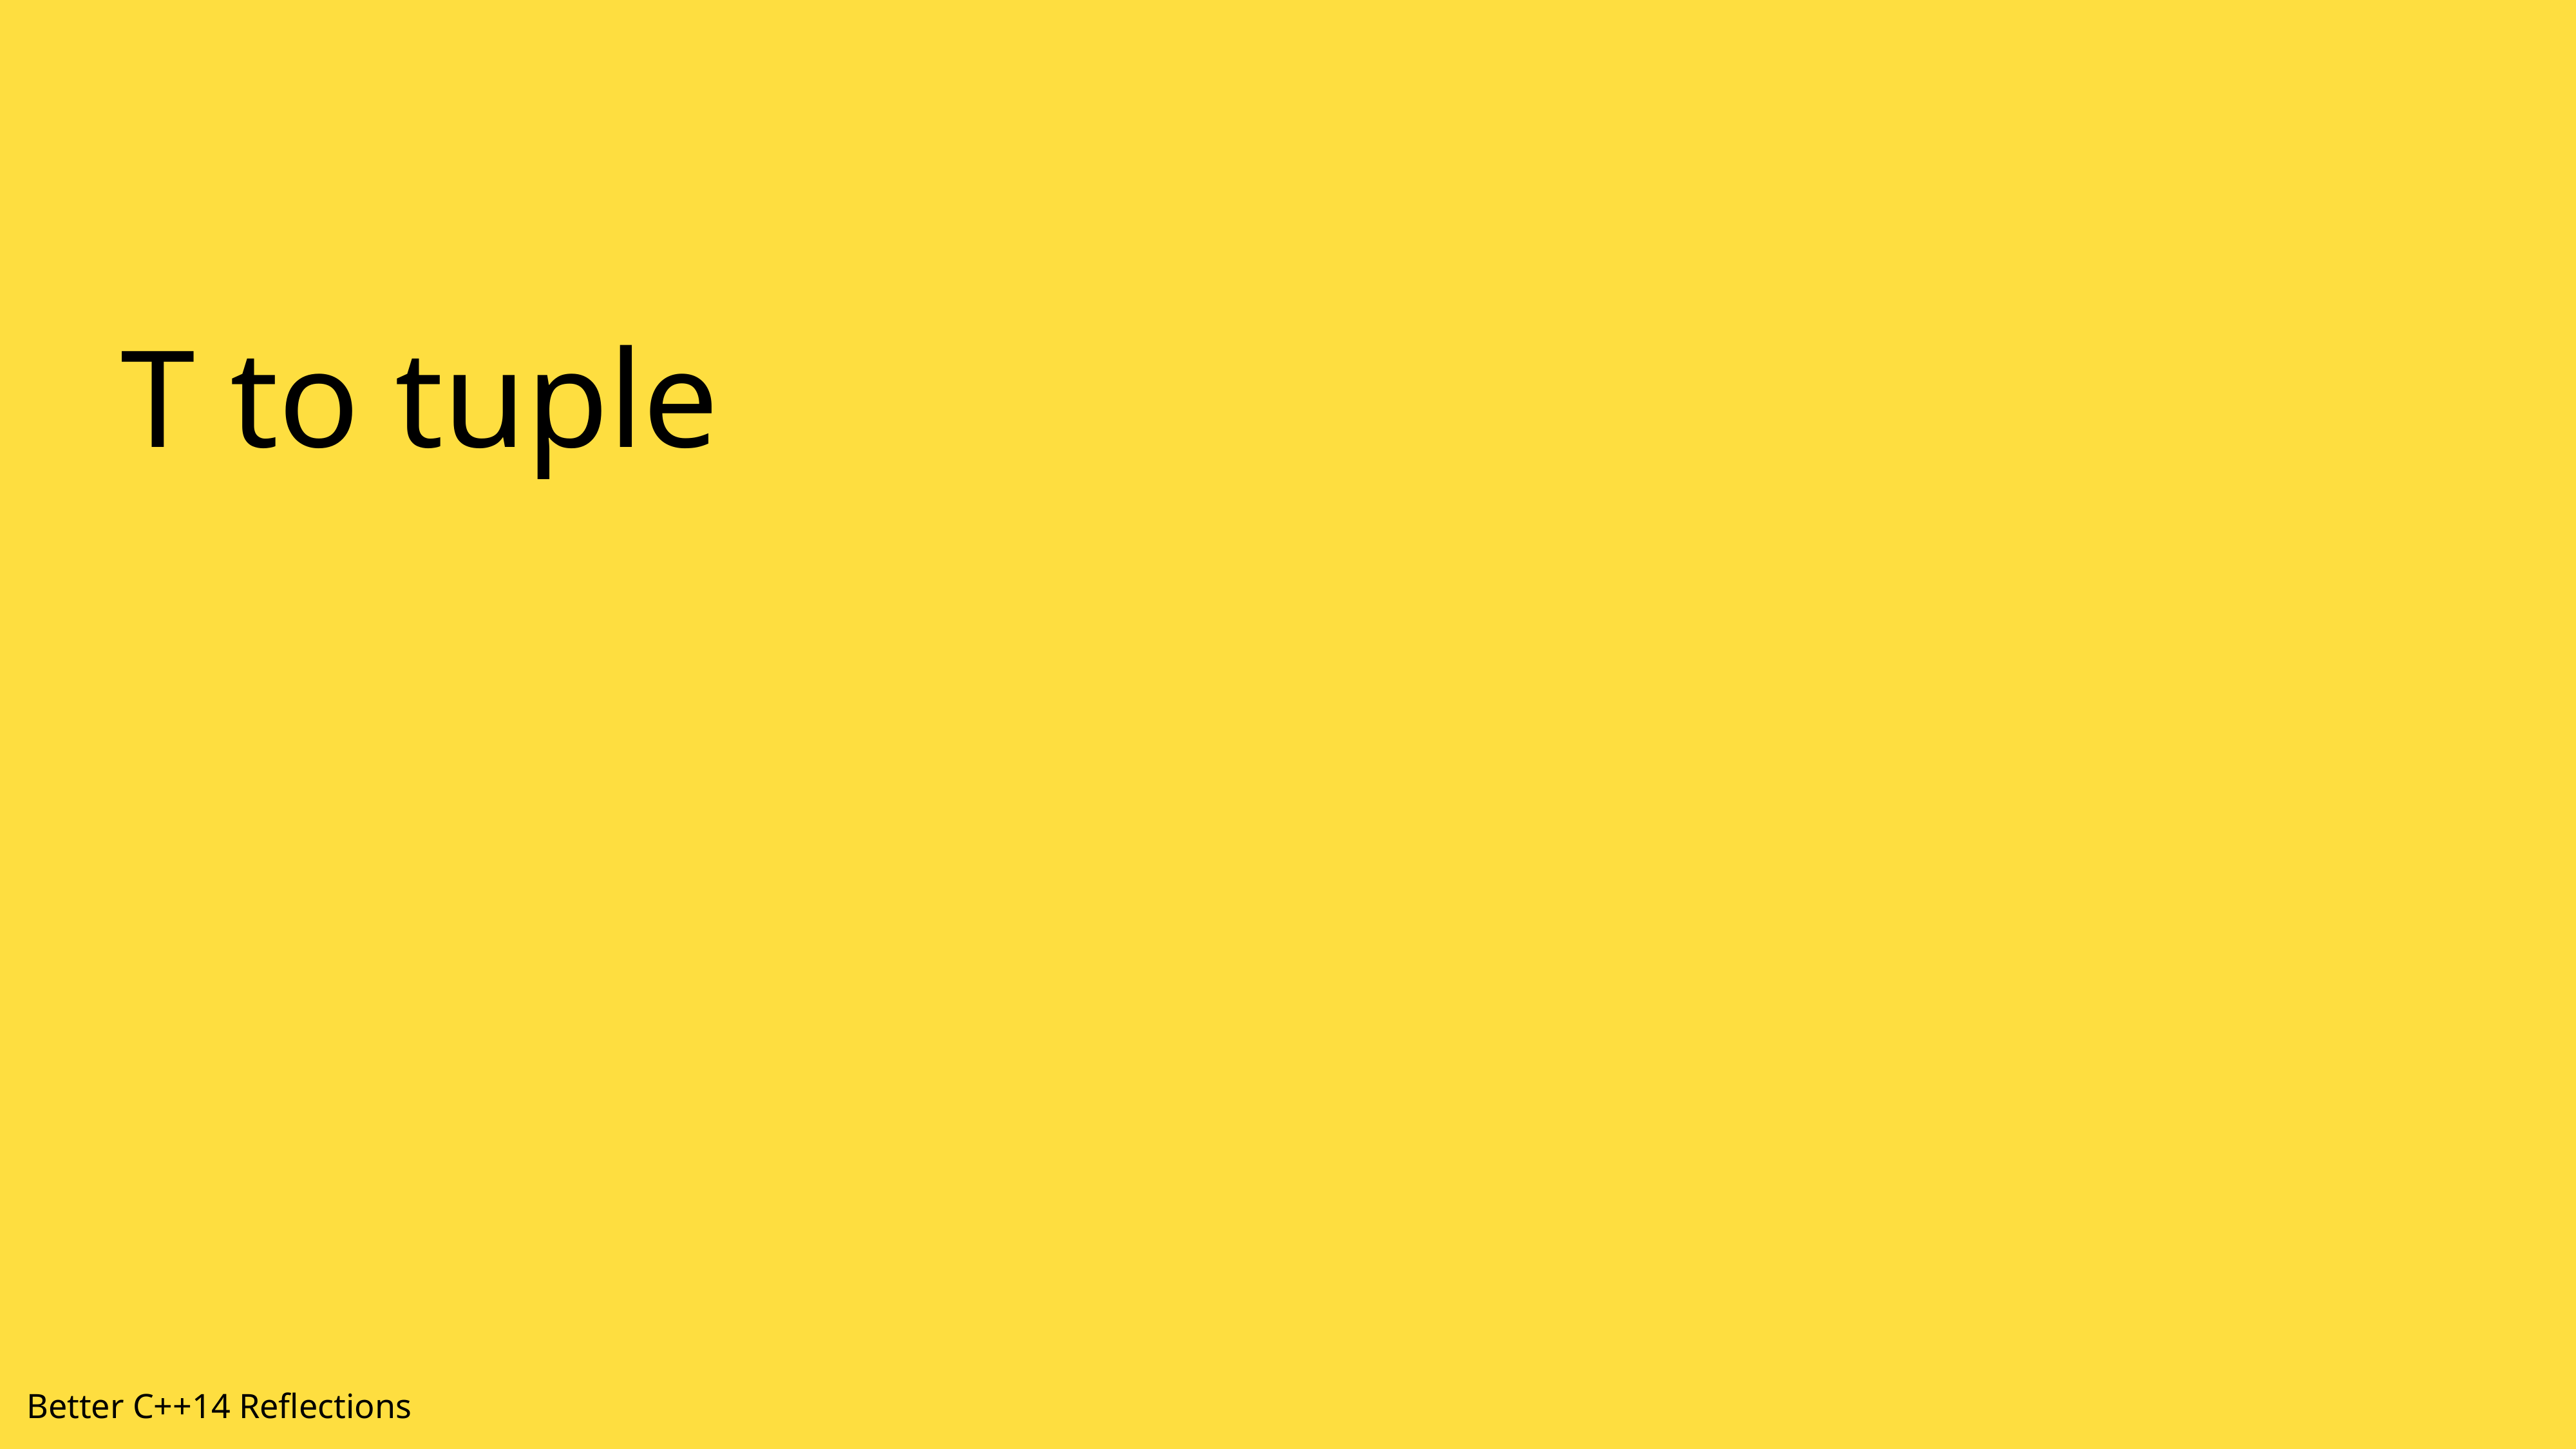

# T to tuple
Better C++14 Reflections